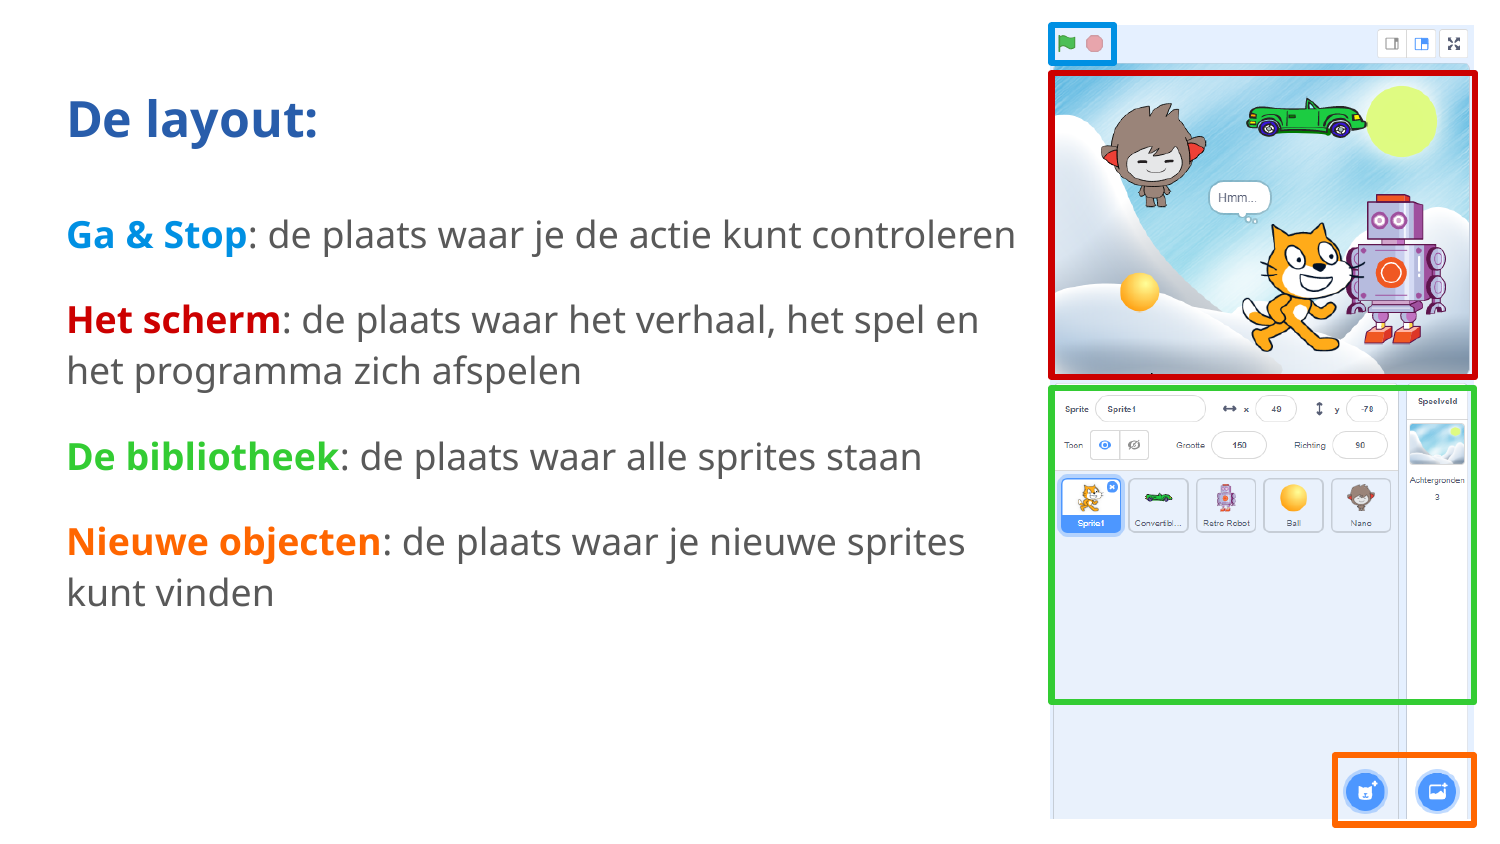

# De layout:
Ga & Stop: de plaats waar je de actie kunt controleren
Het scherm: de plaats waar het verhaal, het spel en
het programma zich afspelen
De bibliotheek: de plaats waar alle sprites staan
Nieuwe objecten: de plaats waar je nieuwe sprites kunt vinden